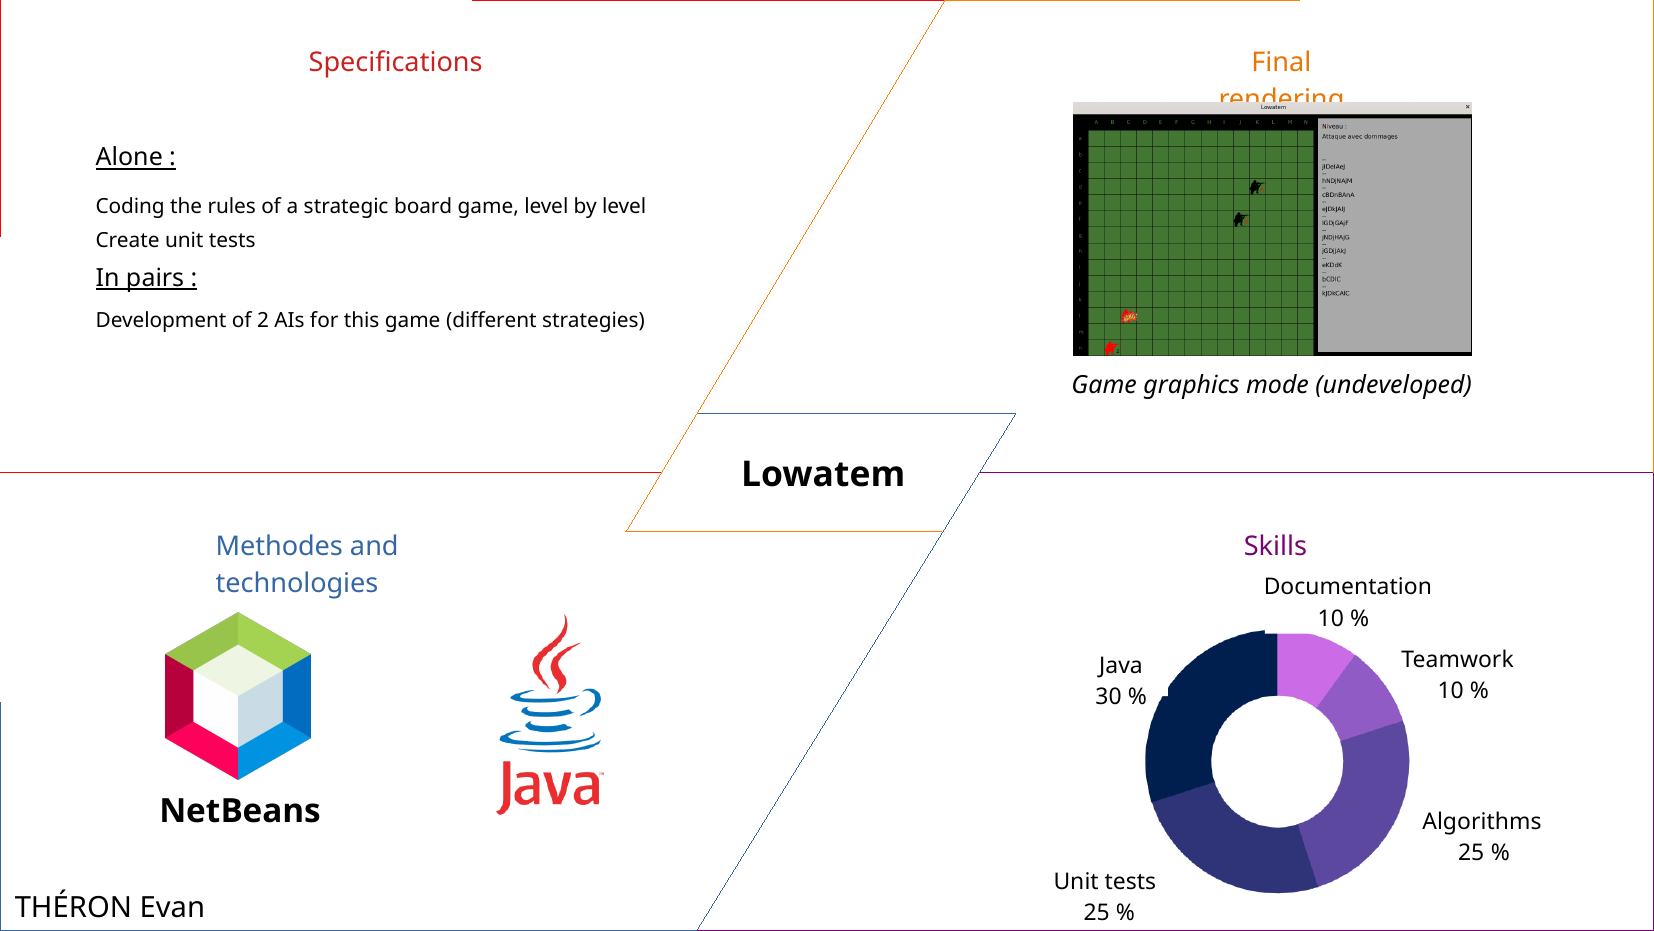

Specifications
Final rendering
Alone :
Coding the rules of a strategic board game, level by level
Create unit tests
In pairs :
Development of 2 AIs for this game (different strategies)
Game graphics mode (undeveloped)
Lowatem
Methodes and technologies
Skills
Documentation
 10 %
 Teamwork
 10 %
Java
30 %
 Algorithms
 25 %
NetBeans
 Unit tests
 25 %
THÉRON Evan